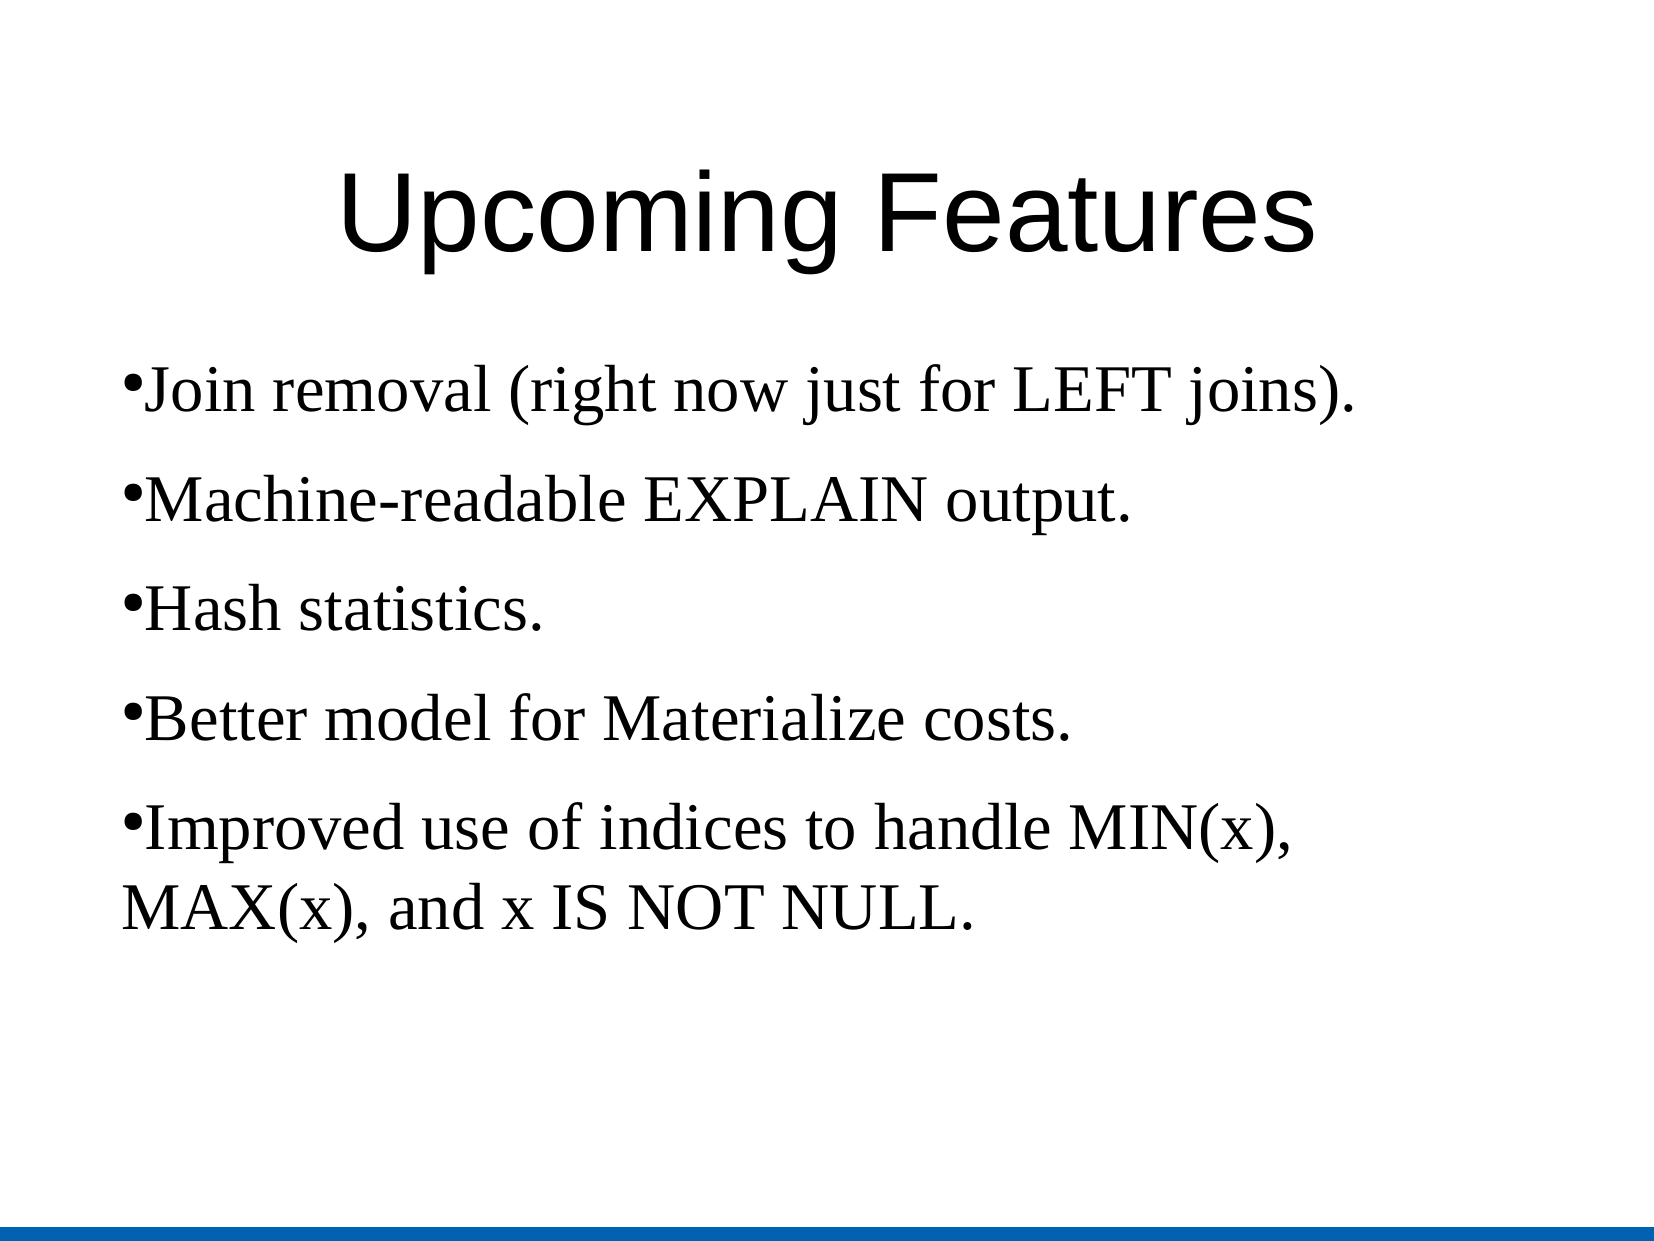

# Upcoming Features
Join removal (right now just for LEFT joins).
Machine-readable EXPLAIN output.
Hash statistics.
Better model for Materialize costs.
Improved use of indices to handle MIN(x), MAX(x), and x IS NOT NULL.